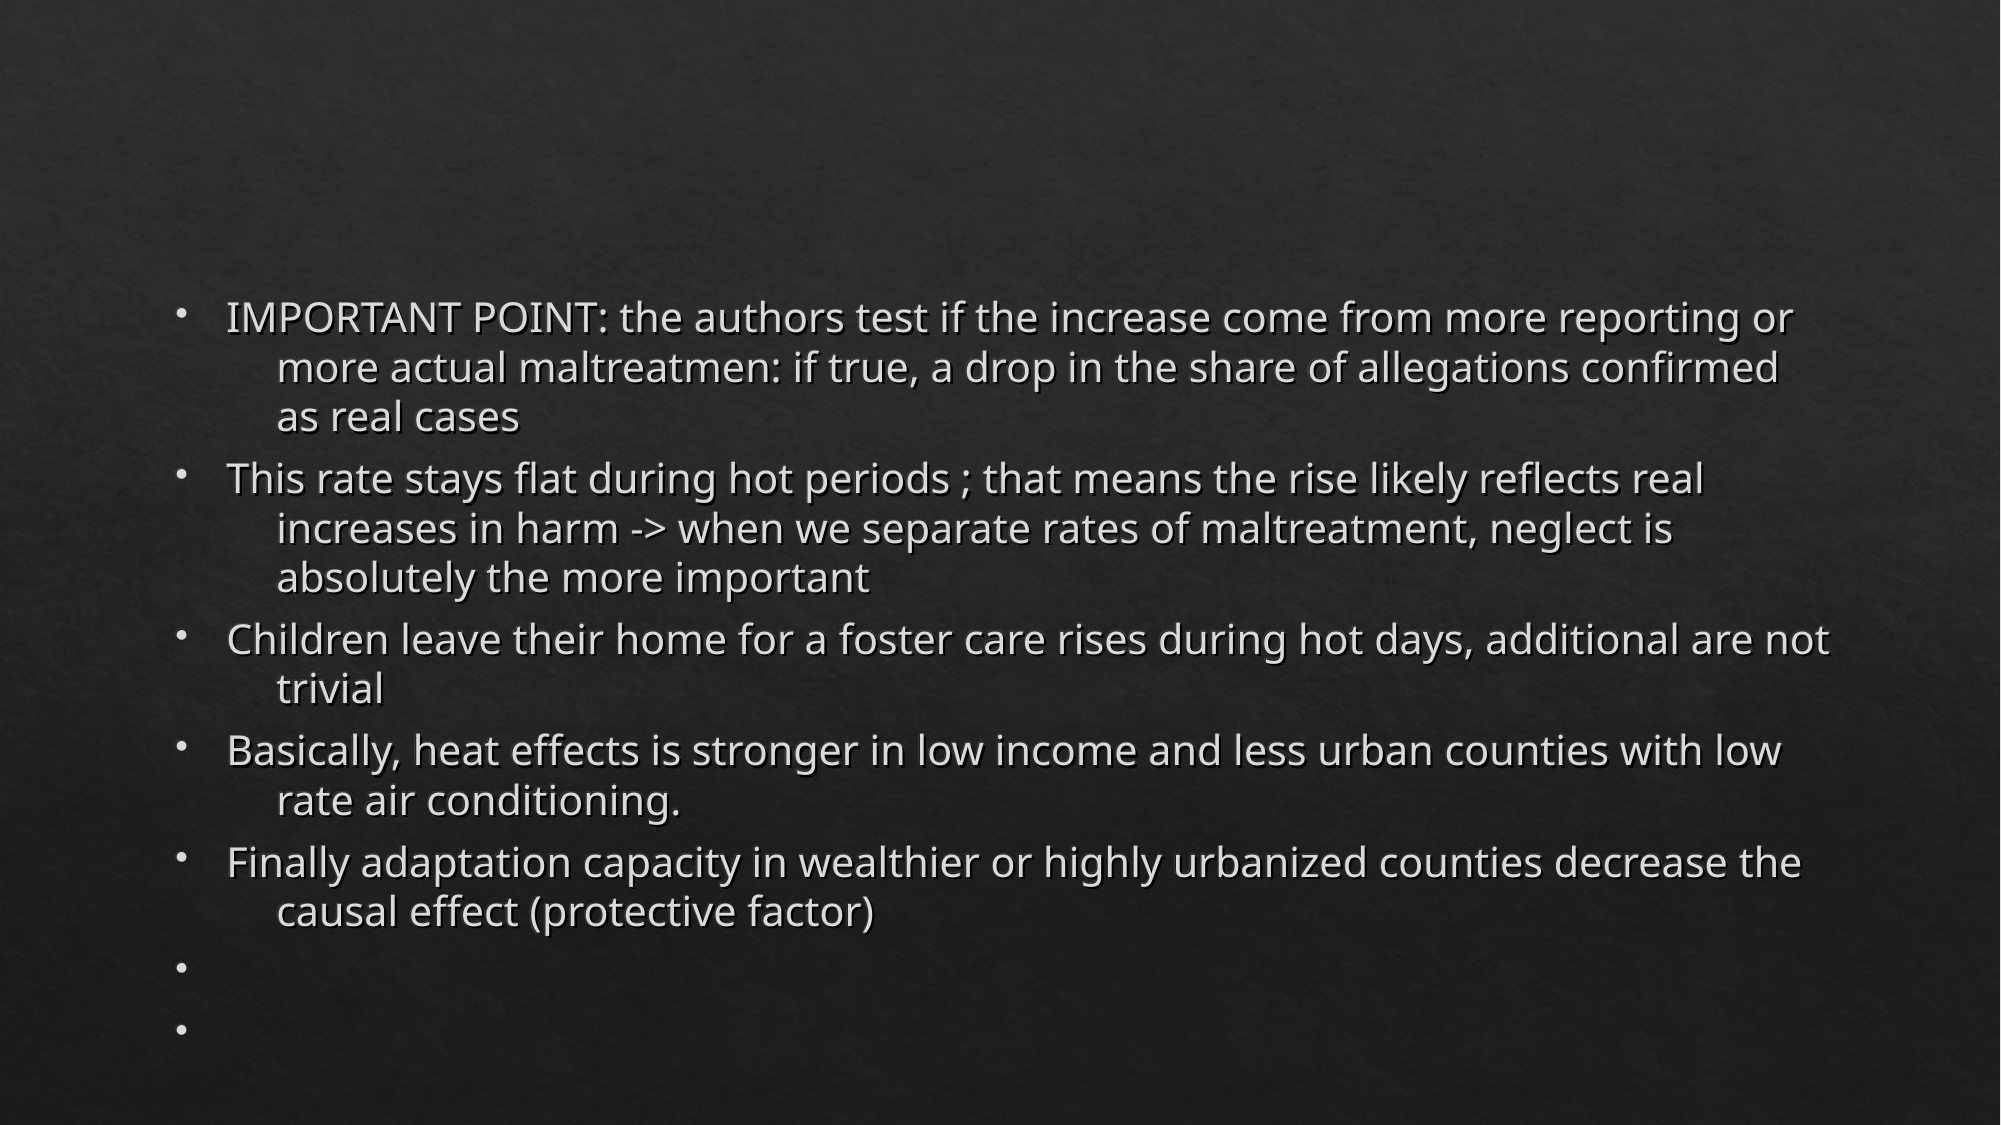

#
IMPORTANT POINT: the authors test if the increase come from more reporting or more actual maltreatmen: if true, a drop in the share of allegations confirmed as real cases
This rate stays flat during hot periods ; that means the rise likely reflects real increases in harm -> when we separate rates of maltreatment, neglect is absolutely the more important
Children leave their home for a foster care rises during hot days, additional are not trivial
Basically, heat effects is stronger in low income and less urban counties with low rate air conditioning.
Finally adaptation capacity in wealthier or highly urbanized counties decrease the causal effect (protective factor)